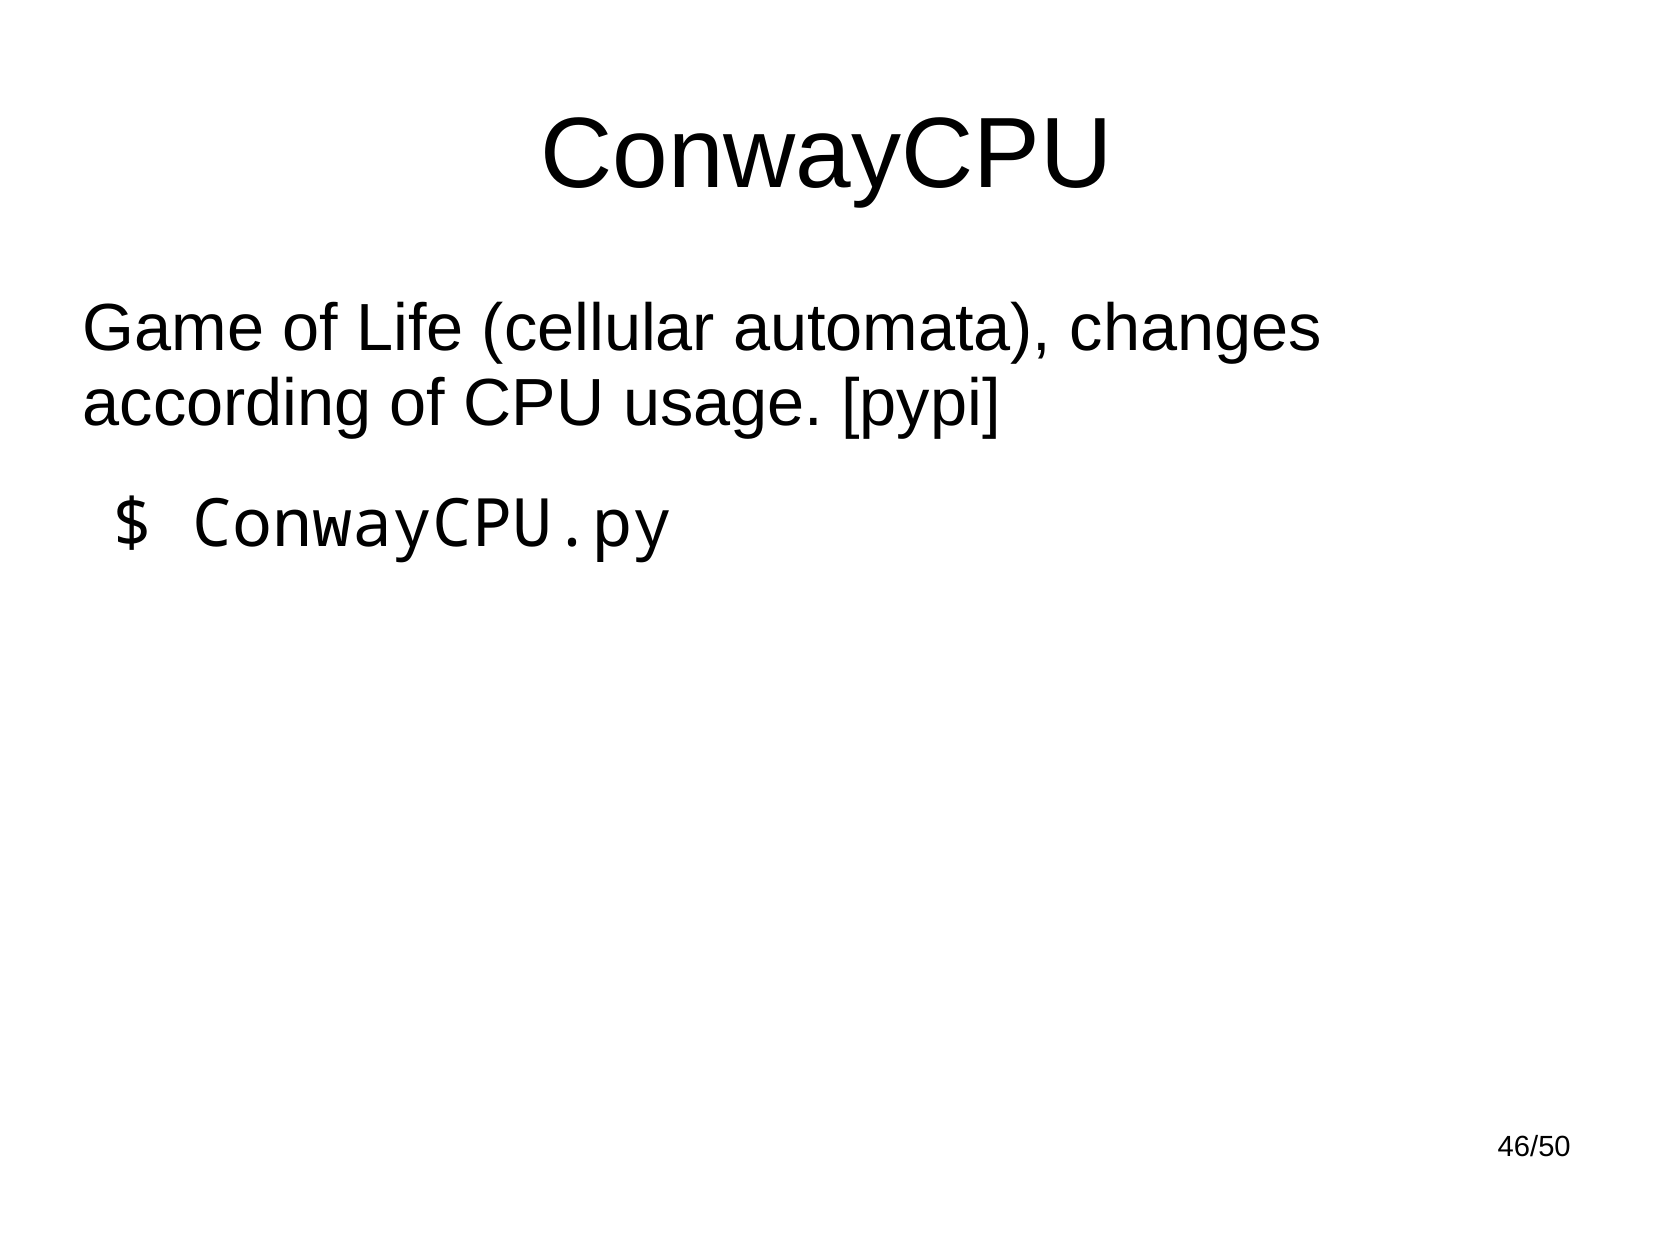

# ConwayCPU
Game of Life (cellular automata), changes according of CPU usage. [pypi]
$ ConwayCPU.py
46